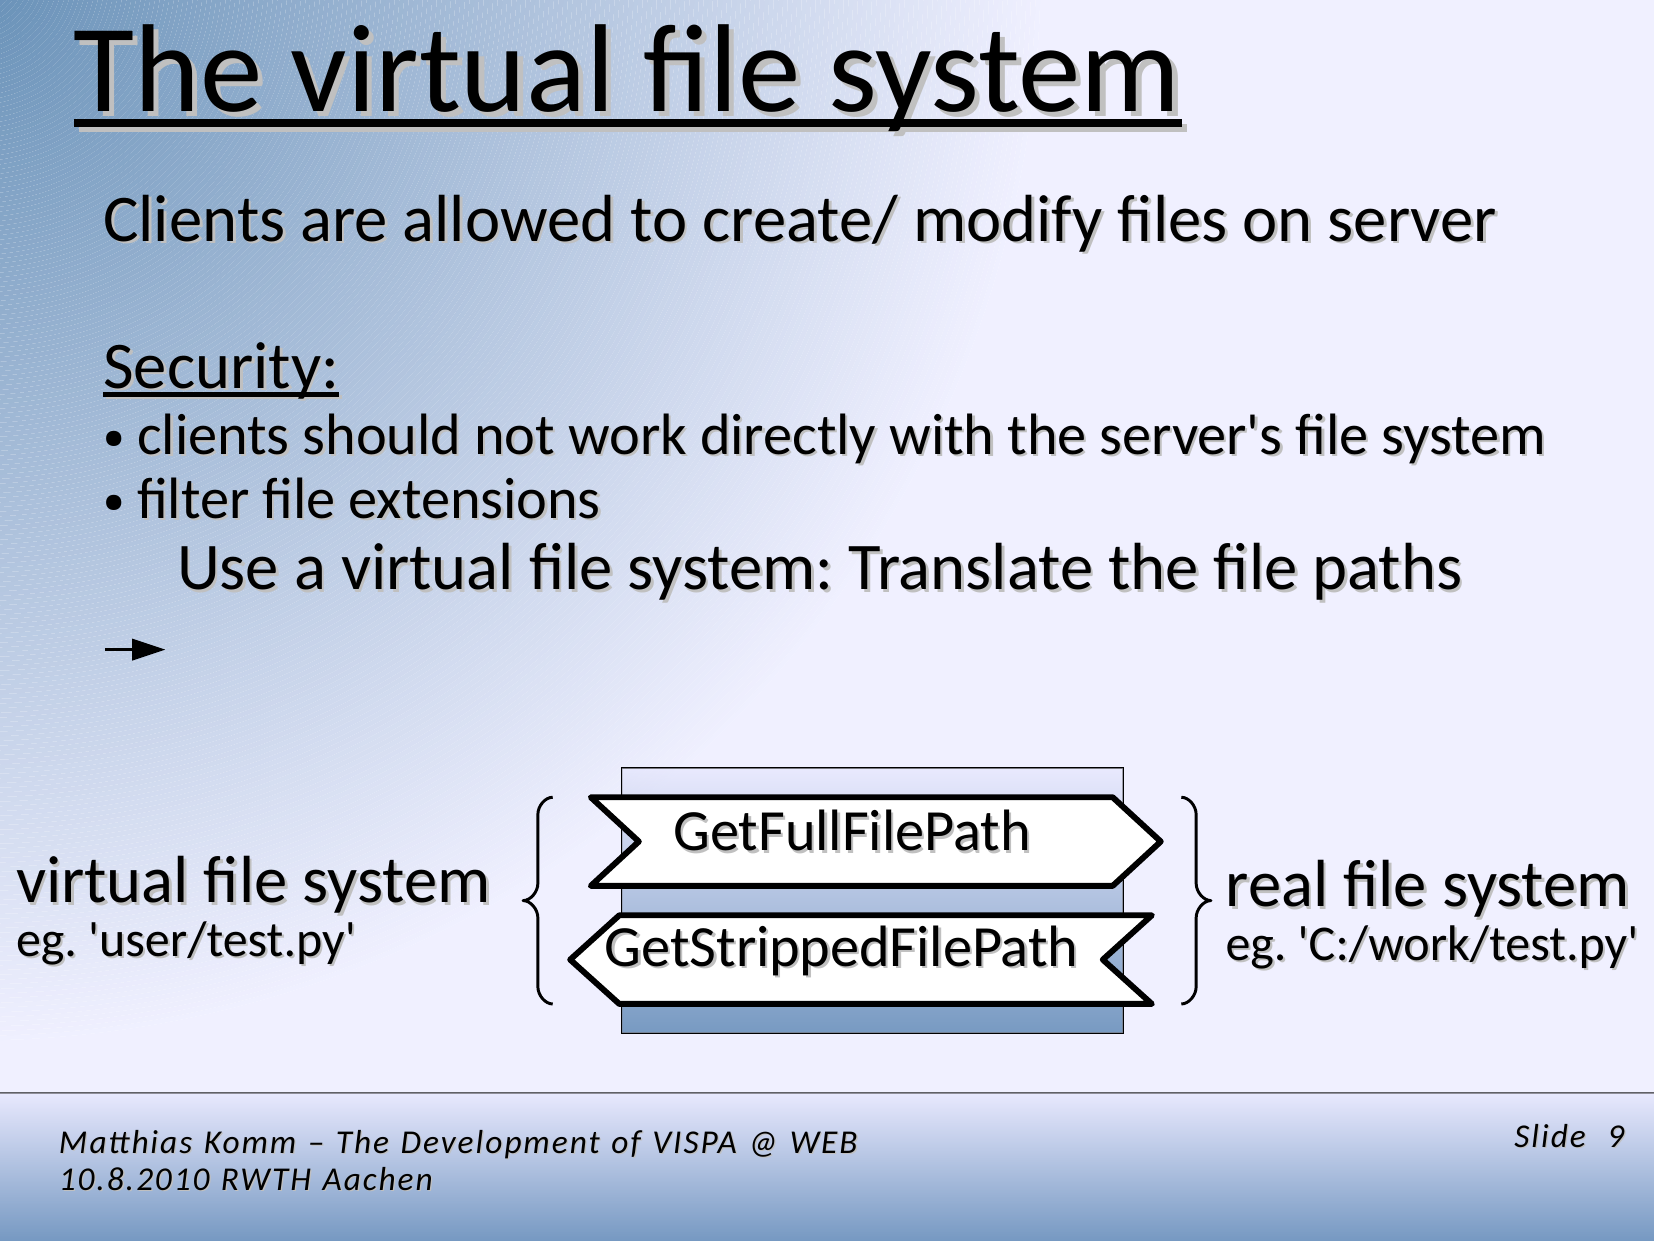

The virtual file system
Clients are allowed to create/ modify files on server
Security:
 clients should not work directly with the server's file system
 filter file extensions
	Use a virtual file system: Translate the file paths
GetFullFilePath
virtual file system
eg. 'user/test.py'
real file system
eg. 'C:/work/test.py'
GetStrippedFilePath
9
Matthias Komm